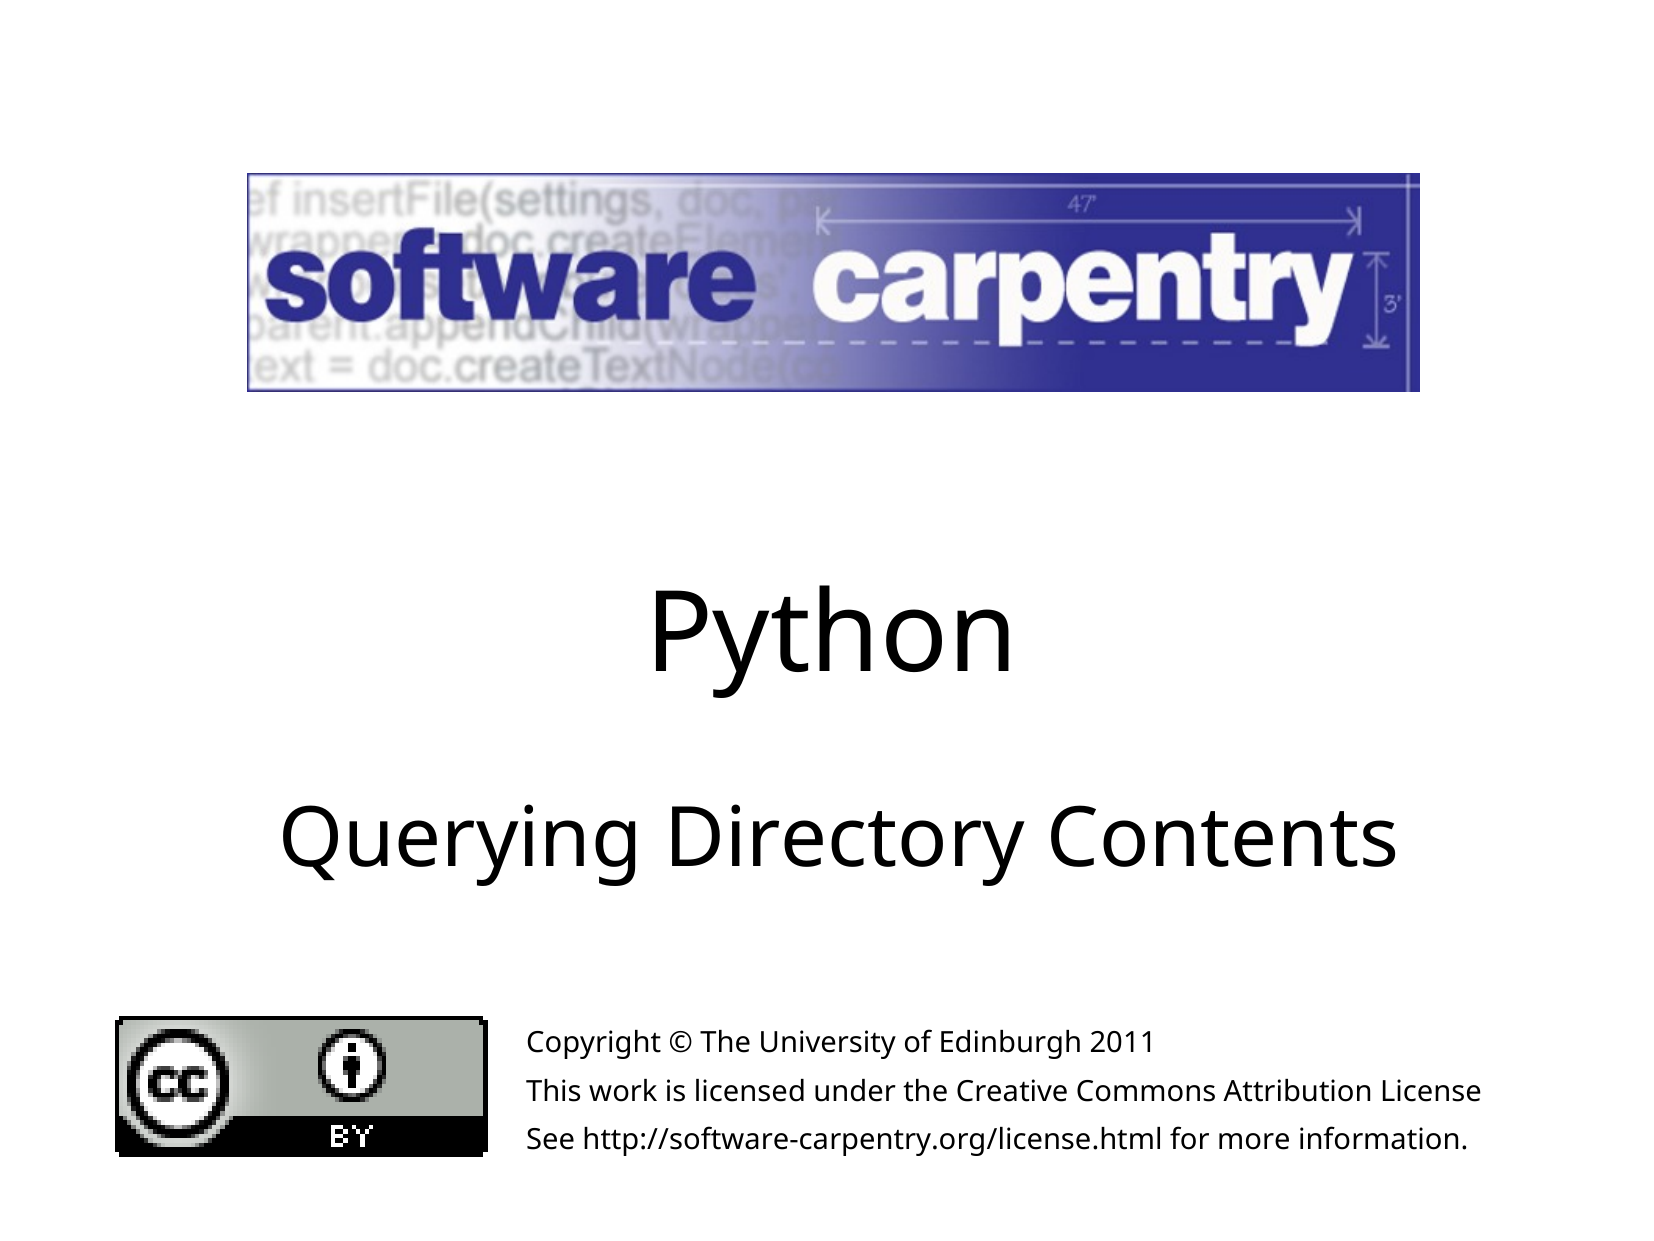

Python
Querying Directory Contents
Copyright © The University of Edinburgh 2011
This work is licensed under the Creative Commons Attribution License
See http://software-carpentry.org/license.html for more information.